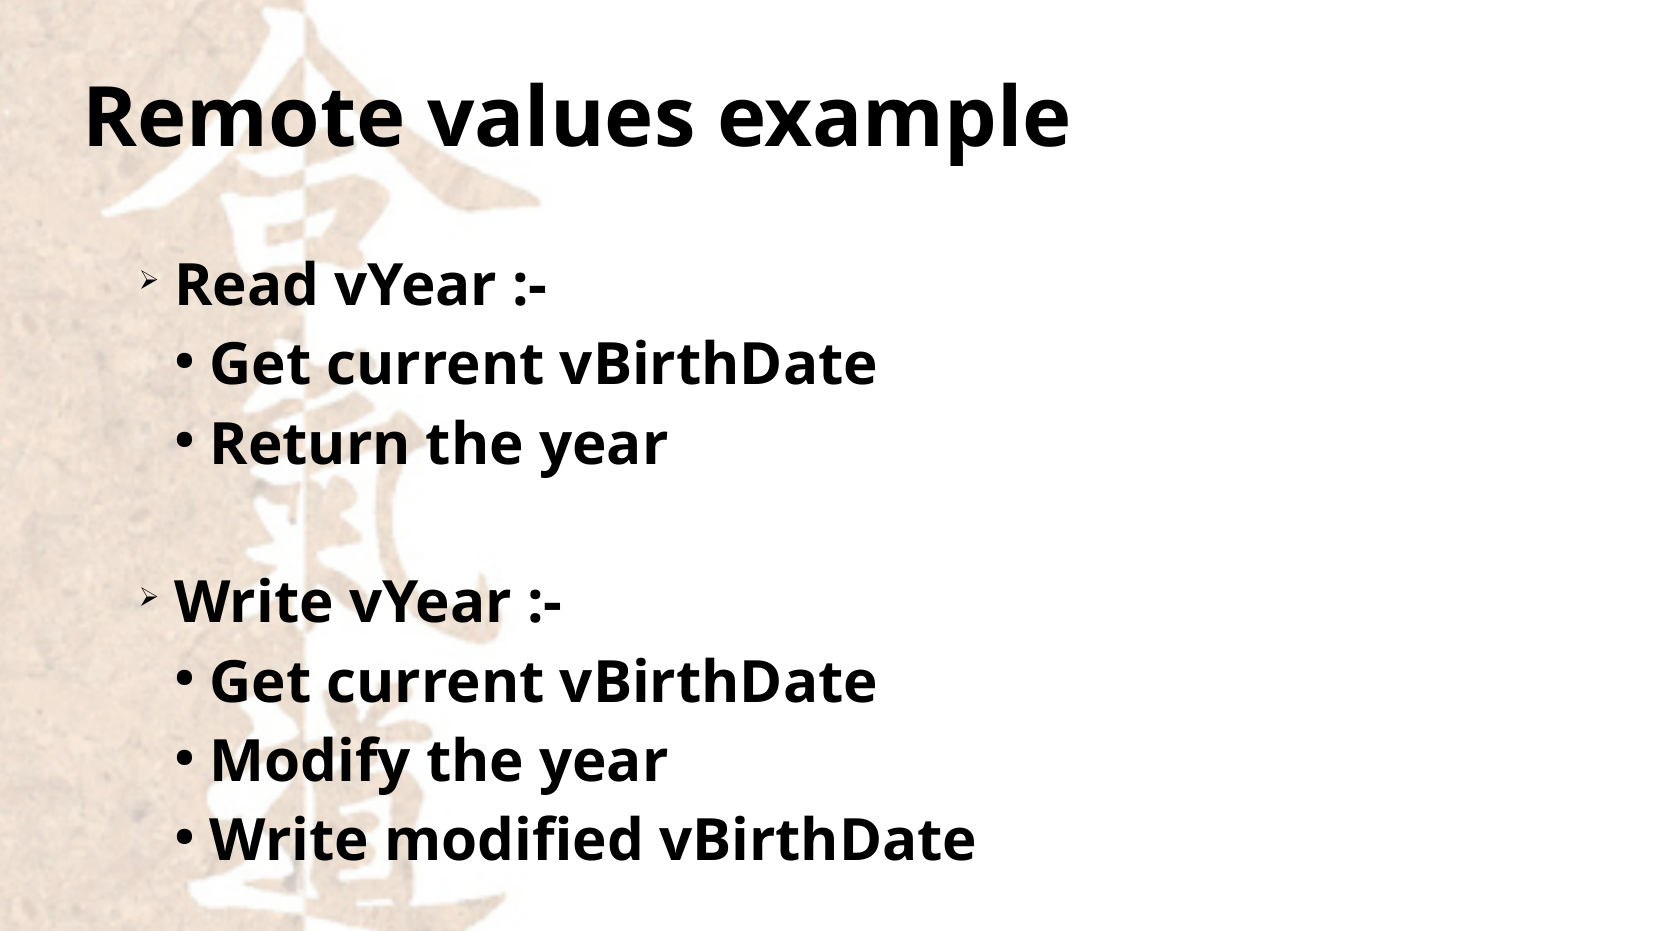

# Remote values example
Read vYear :-
Get current vBirthDate
Return the year
Write vYear :-
Get current vBirthDate
Modify the year
Write modified vBirthDate